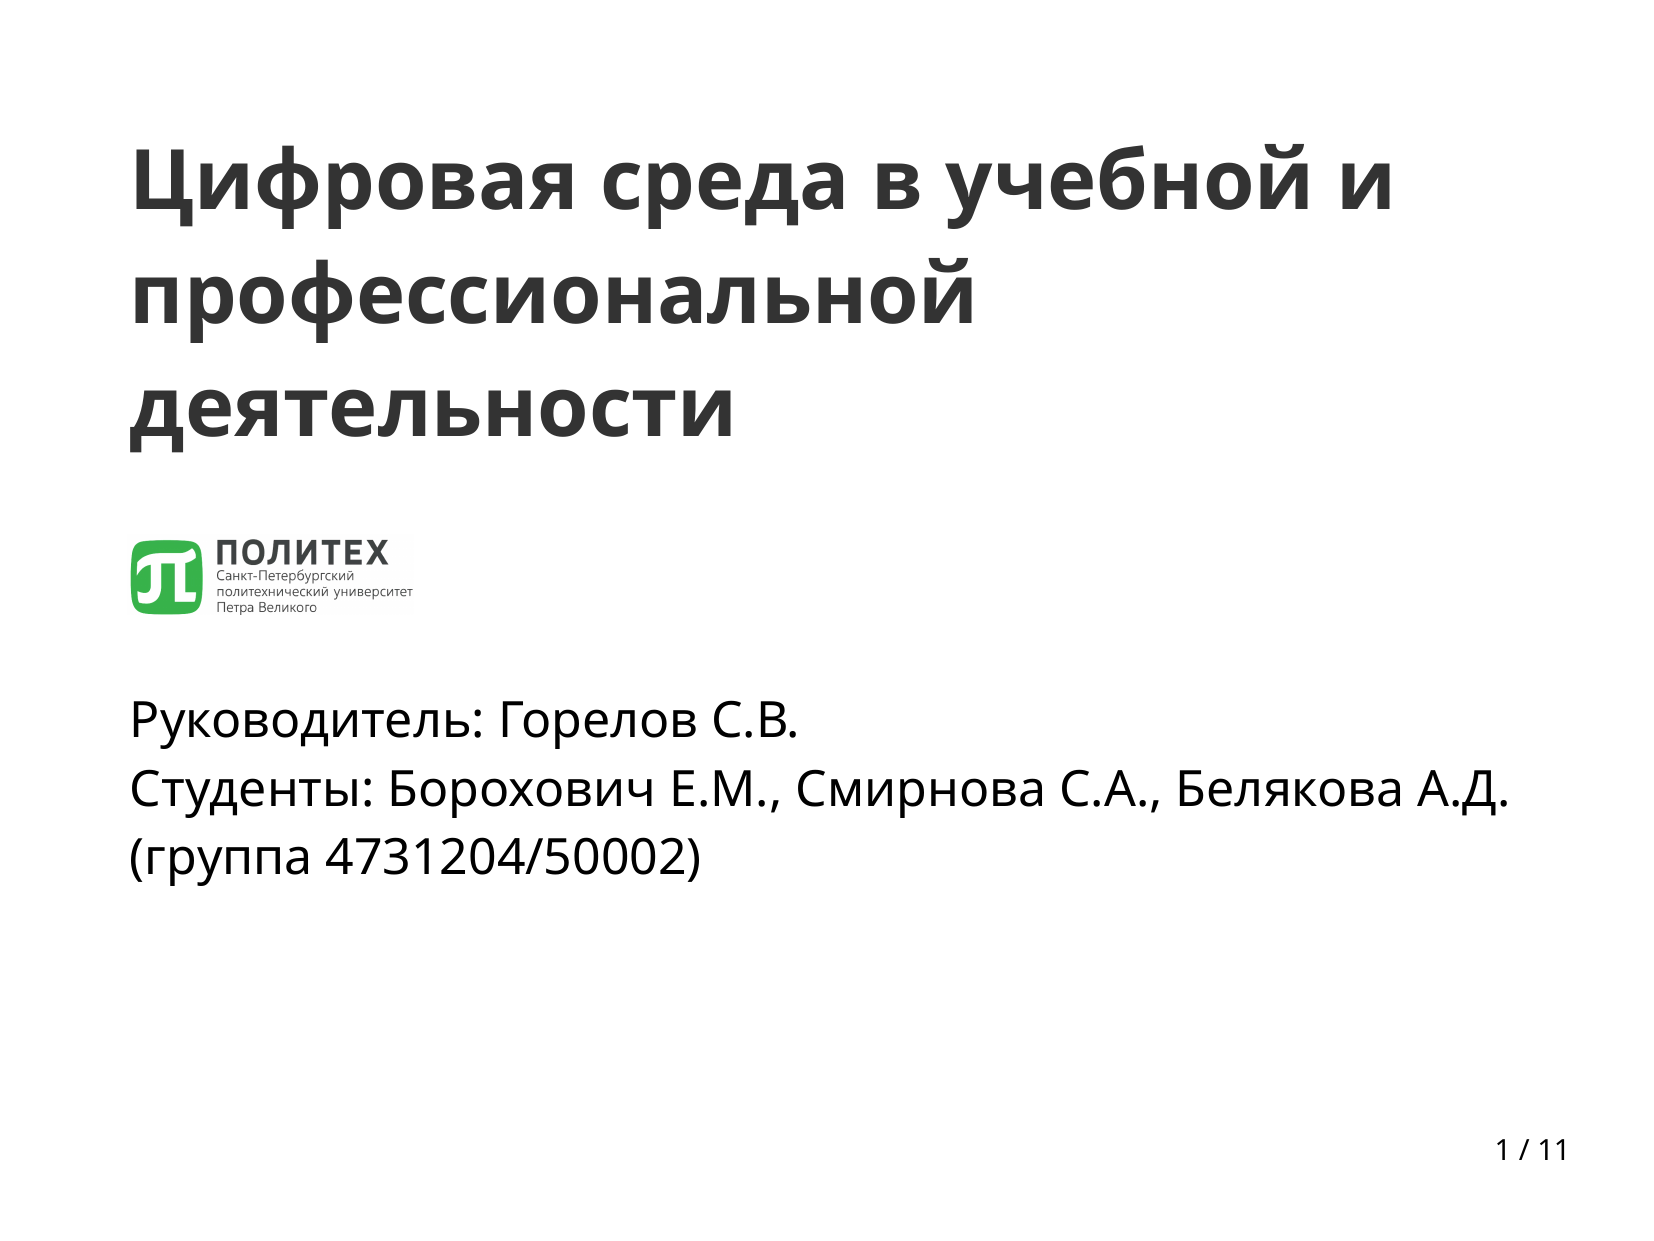

# Цифровая среда в учебной и профессиональной деятельности
Руководитель: Горелов С.В.
Студенты: Борохович Е.М., Смирнова С.А., Белякова А.Д. (группа 4731204/50002)
1